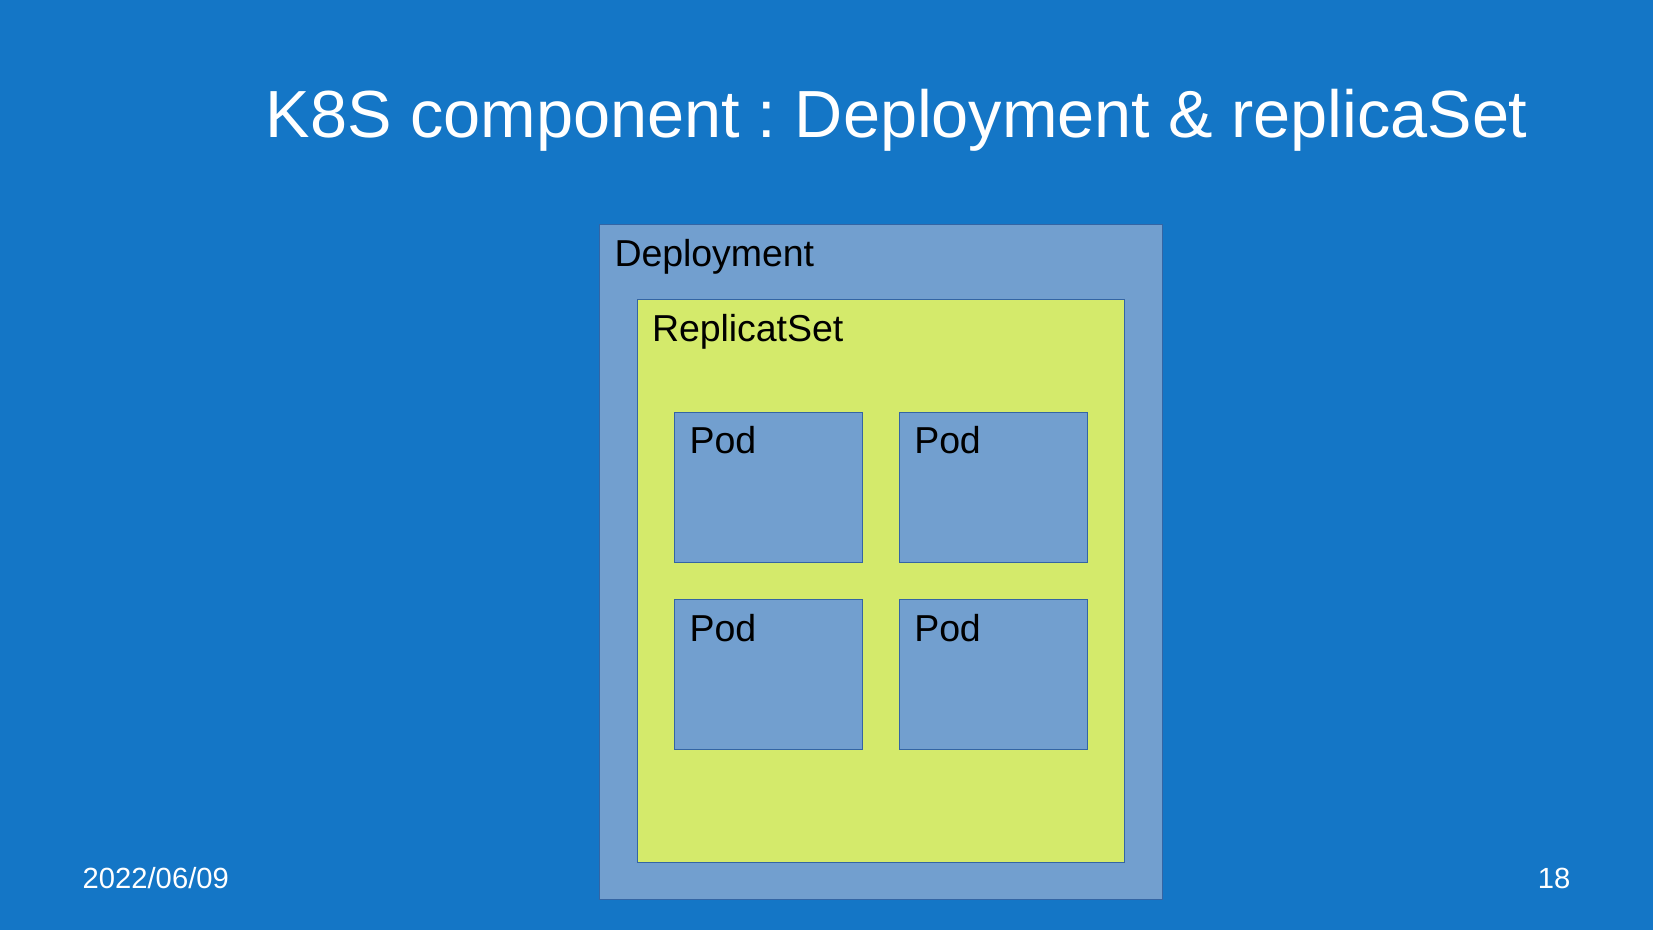

# K8S component : Deployment & replicaSet
Deployment
ReplicatSet
Pod
Pod
Pod
Pod
2022/06/09
Rocket Science Development
18